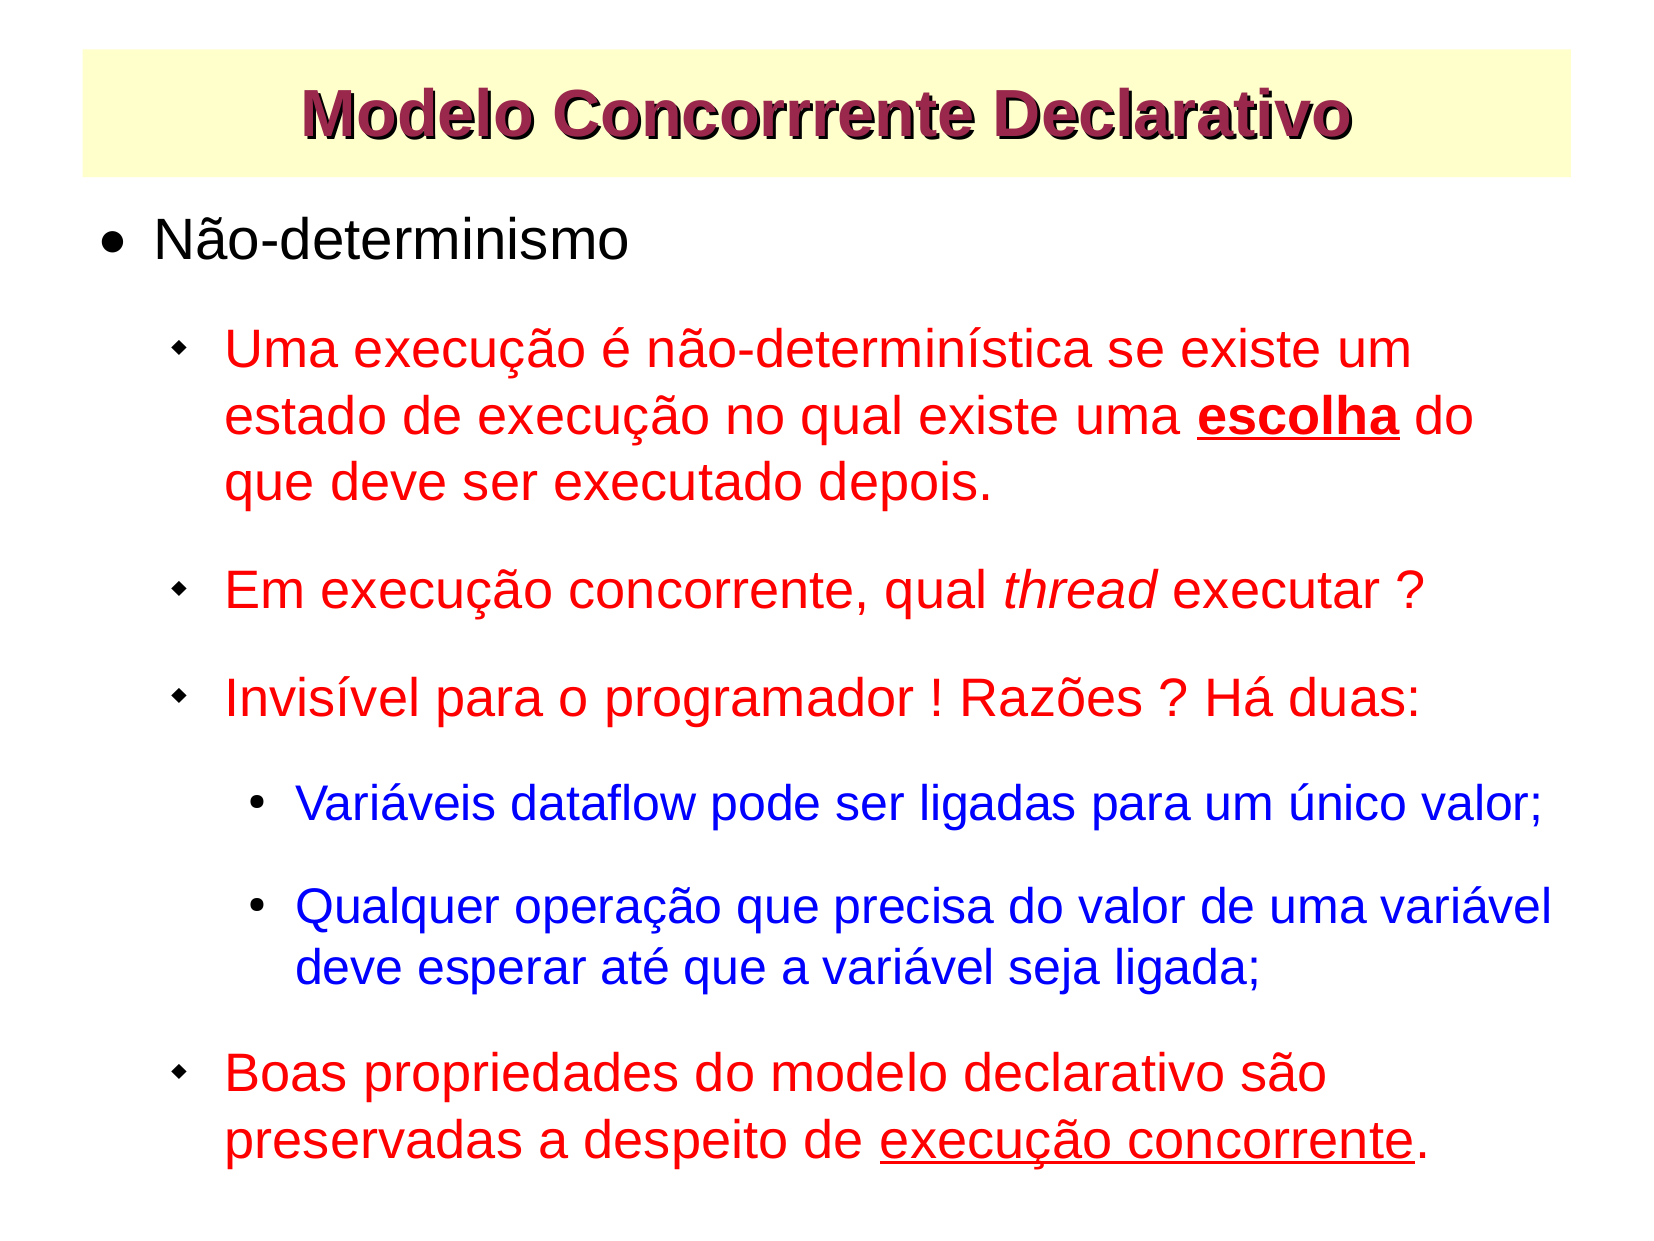

# Modelo Concorrrente Declarativo
Não-determinismo
Uma execução é não-determinística se existe um estado de execução no qual existe uma escolha do que deve ser executado depois.
Em execução concorrente, qual thread executar ?
Invisível para o programador ! Razões ? Há duas:
Variáveis dataflow pode ser ligadas para um único valor;
Qualquer operação que precisa do valor de uma variável deve esperar até que a variável seja ligada;
Boas propriedades do modelo declarativo são preservadas a despeito de execução concorrente.